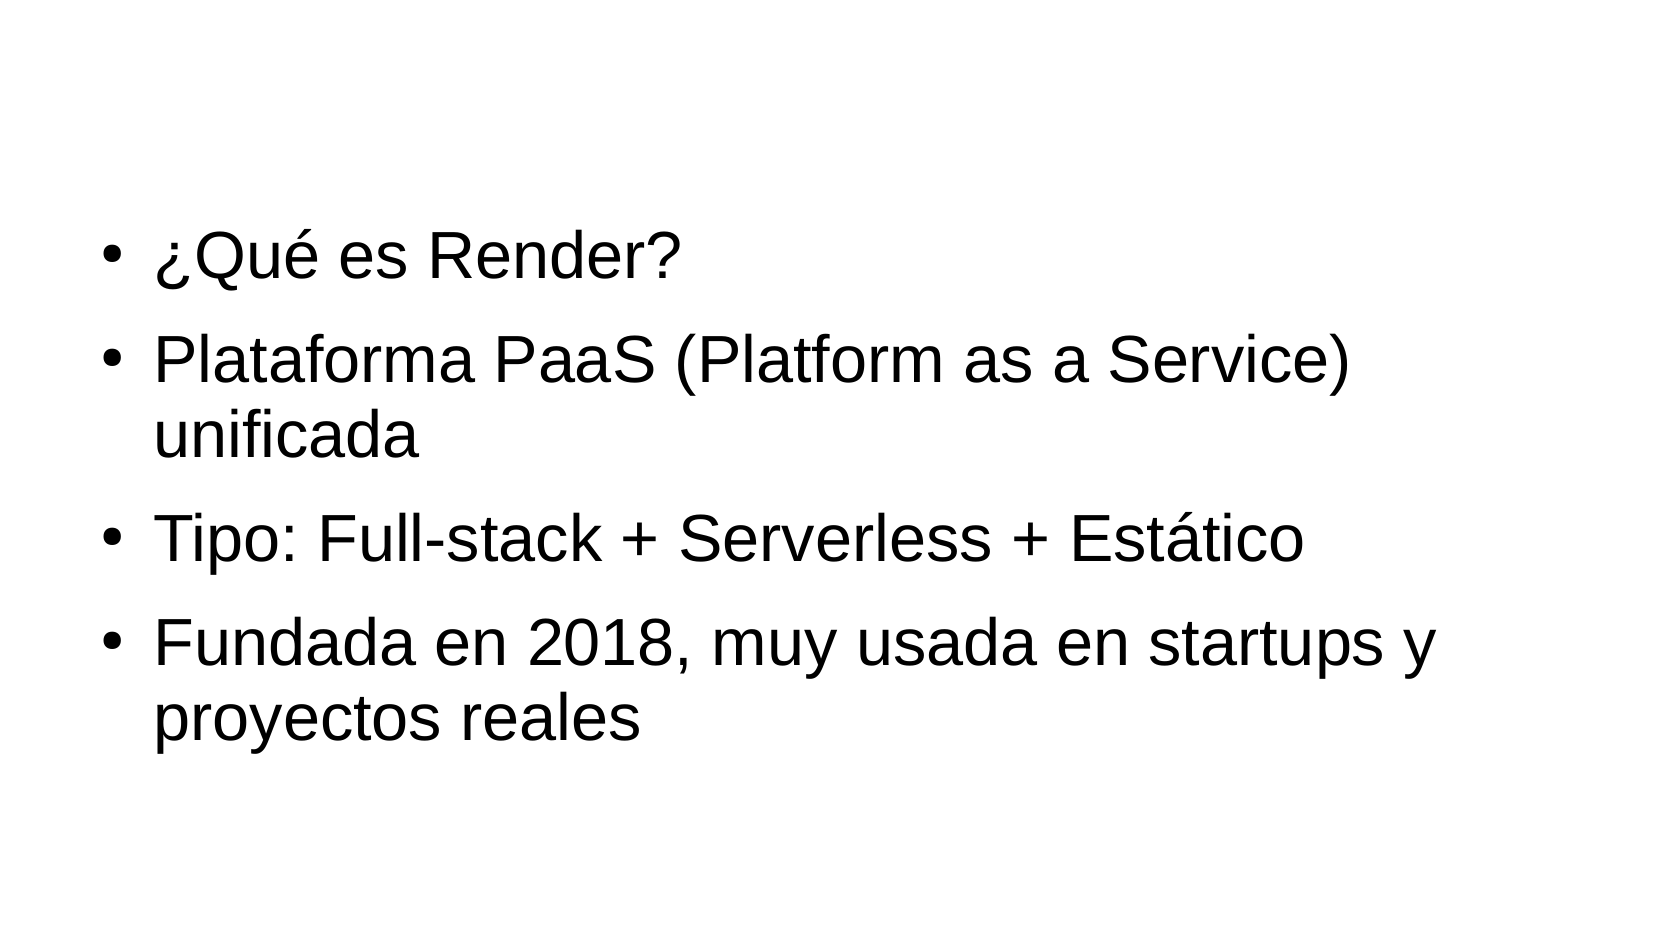

#
¿Qué es Render?
Plataforma PaaS (Platform as a Service) unificada
Tipo: Full-stack + Serverless + Estático
Fundada en 2018, muy usada en startups y proyectos reales